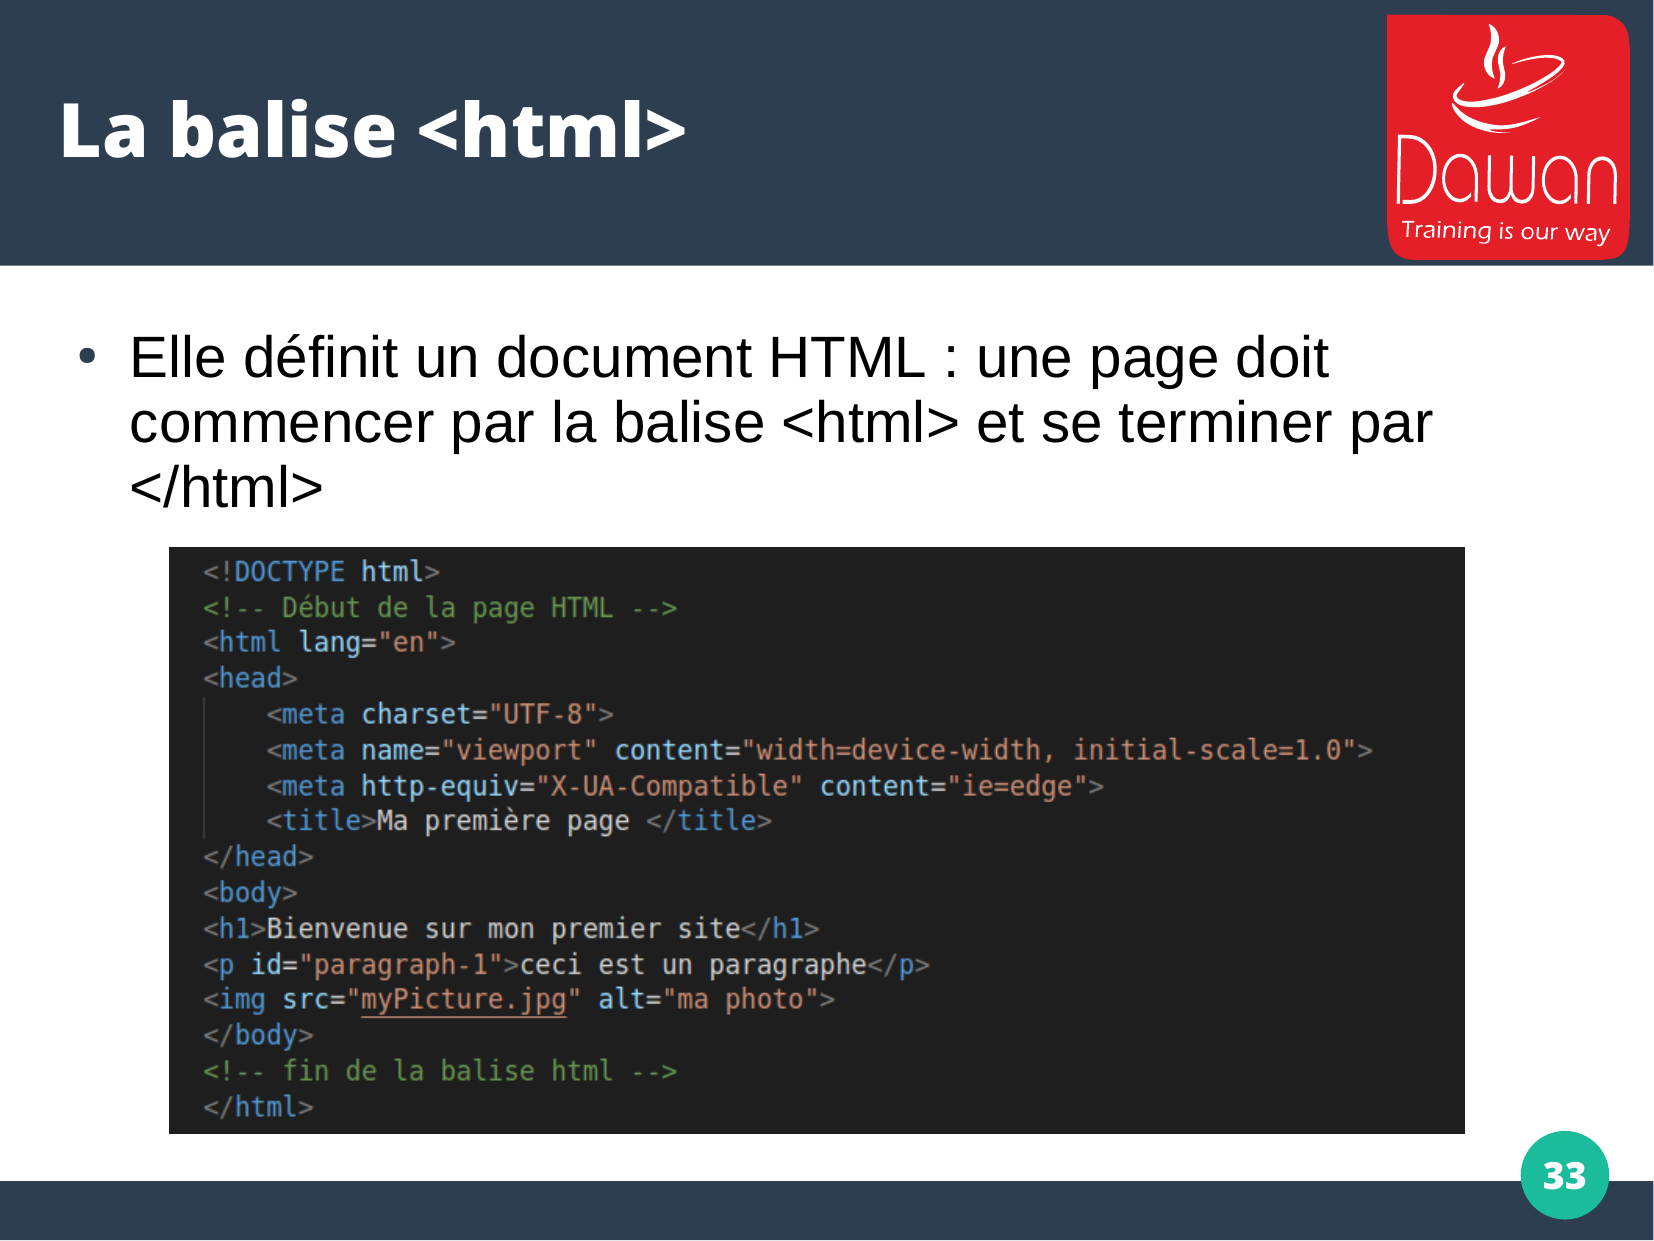

# La balise <html>
Elle définit un document HTML : une page doit commencer par la balise <html> et se terminer par </html>
33